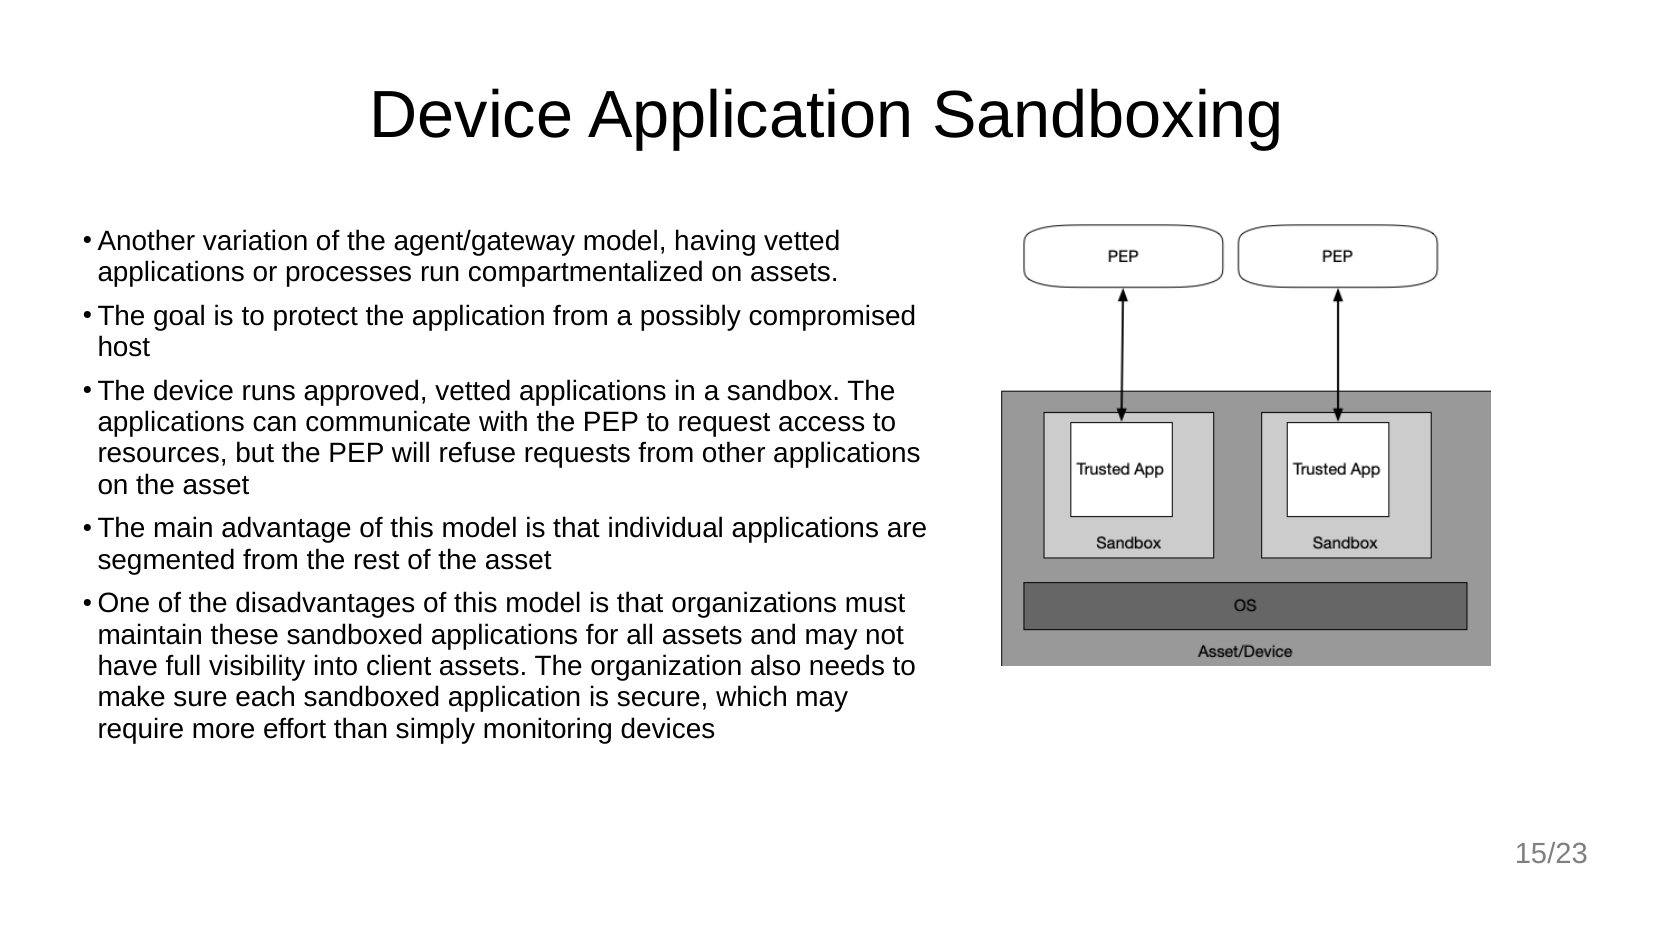

# Device Application Sandboxing
Another variation of the agent/gateway model, having vetted applications or processes run compartmentalized on assets.
The goal is to protect the application from a possibly compromised host
The device runs approved, vetted applications in a sandbox. The applications can communicate with the PEP to request access to resources, but the PEP will refuse requests from other applications on the asset
The main advantage of this model is that individual applications are segmented from the rest of the asset
One of the disadvantages of this model is that organizations must maintain these sandboxed applications for all assets and may not have full visibility into client assets. The organization also needs to make sure each sandboxed application is secure, which may require more effort than simply monitoring devices